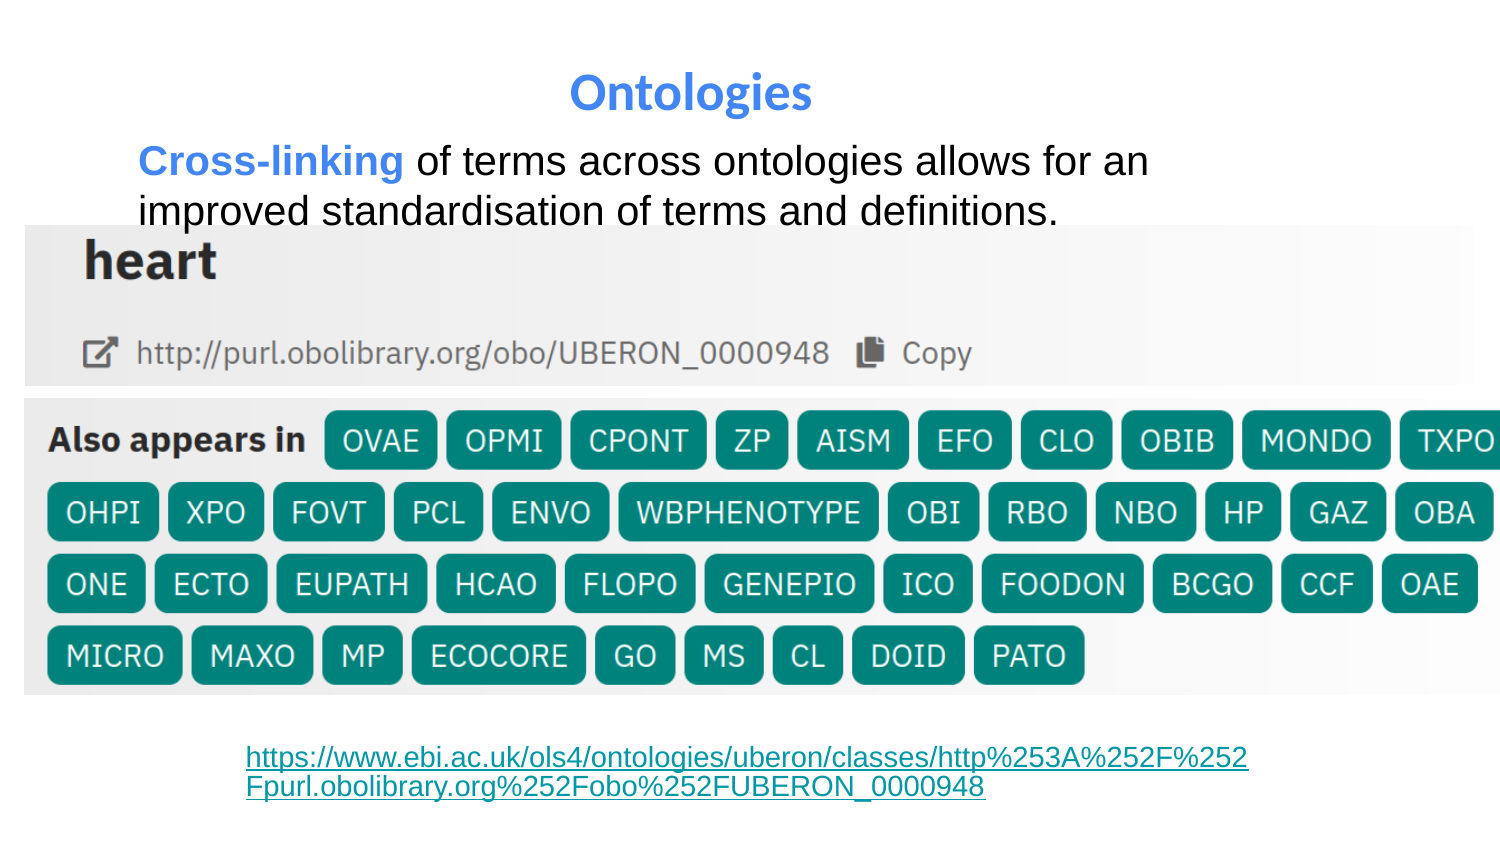

Ontologies
Cross-linking of terms across ontologies allows for an improved standardisation of terms and definitions.
https://www.ebi.ac.uk/ols4/ontologies/uberon/classes/http%253A%252F%252Fpurl.obolibrary.org%252Fobo%252FUBERON_0000948